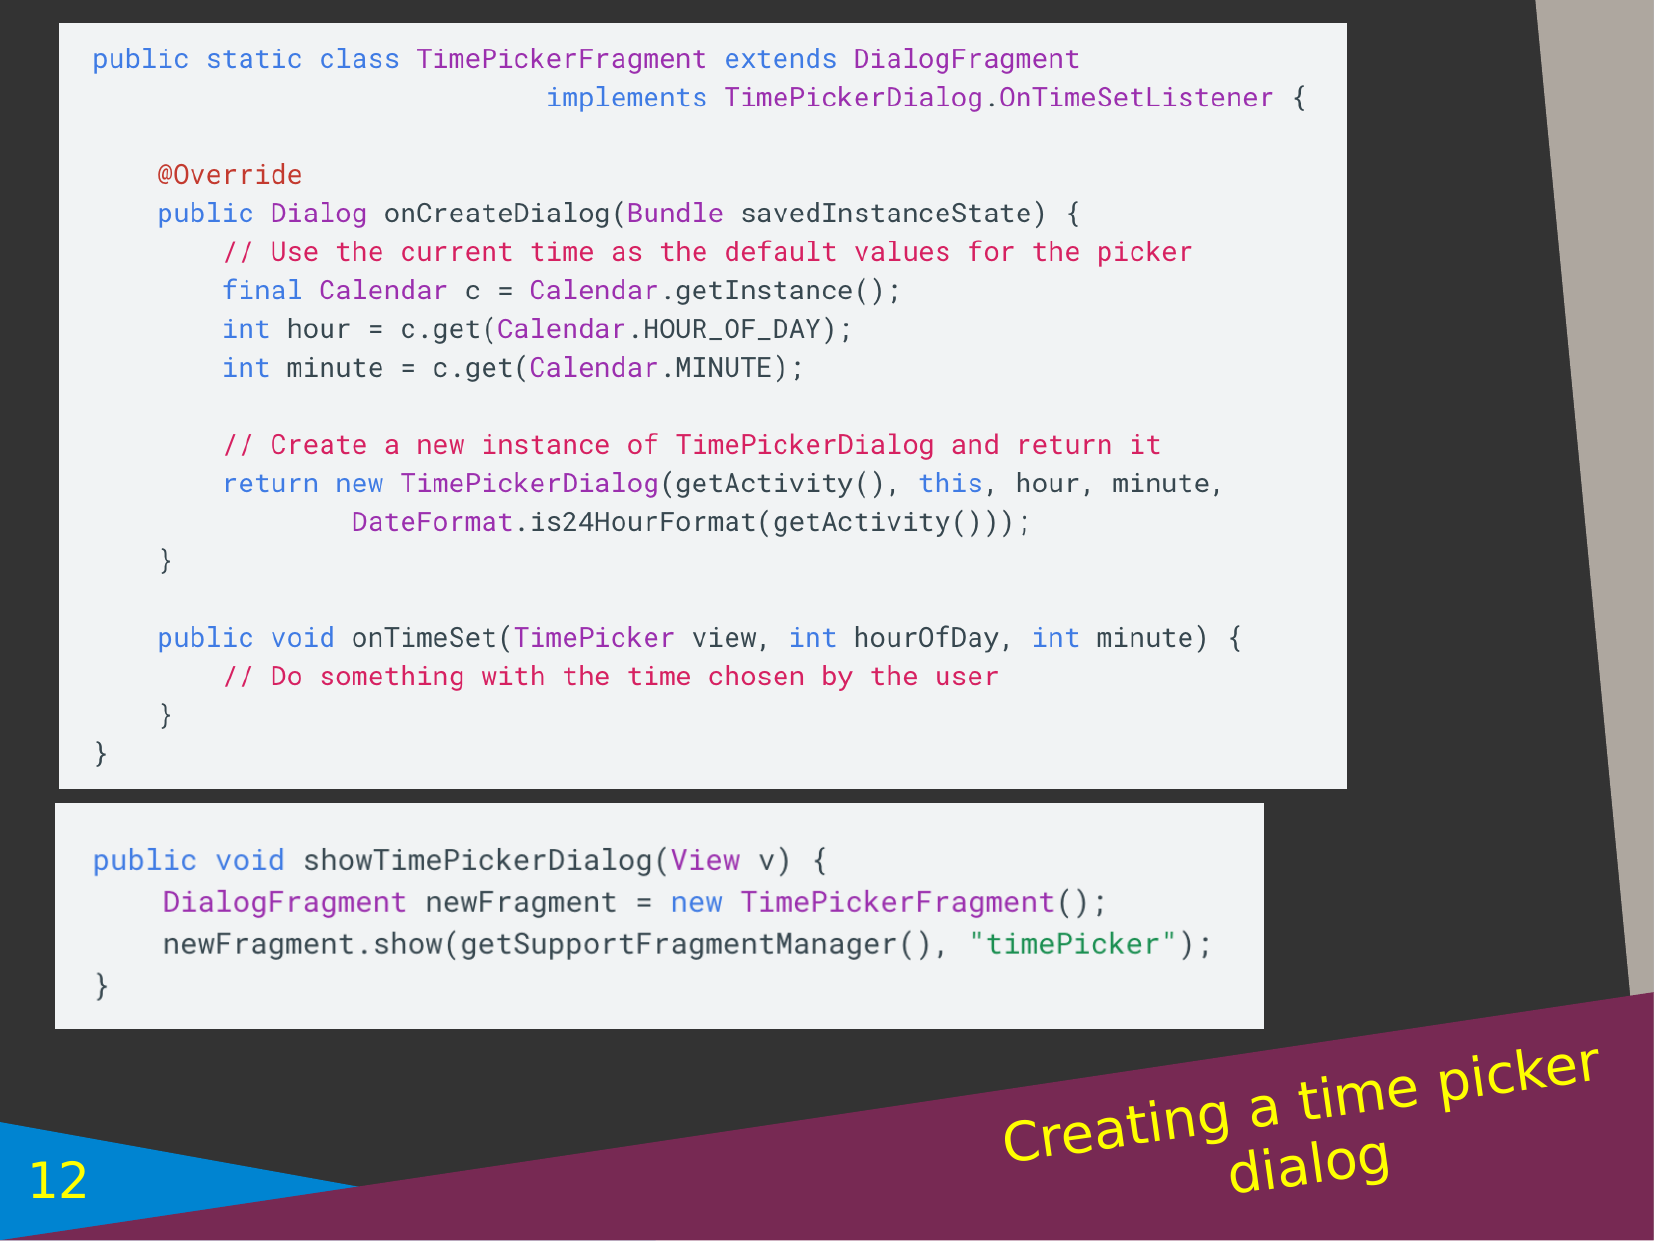

# Creating a time picker dialog
12